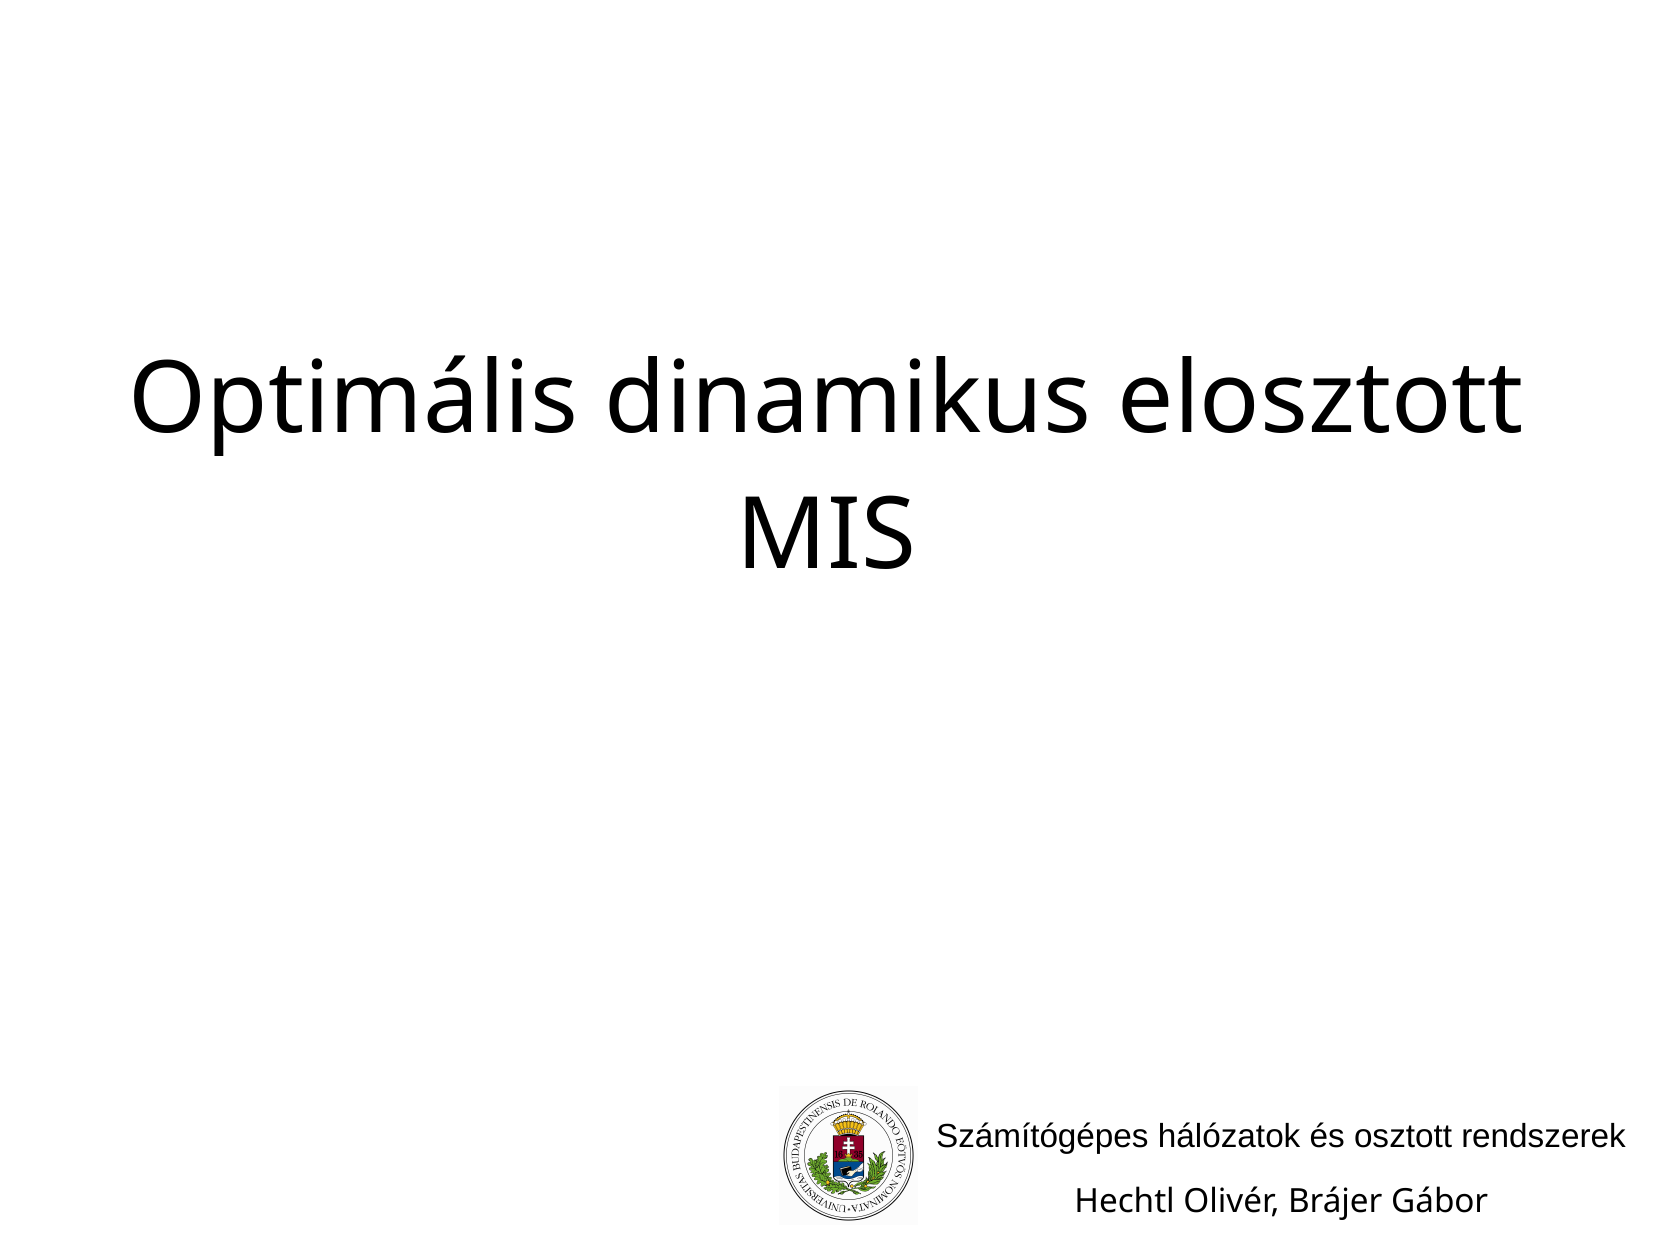

# Optimális dinamikus elosztott MIS
Számítógépes hálózatok és osztott rendszerek
Hechtl Olivér, Brájer Gábor